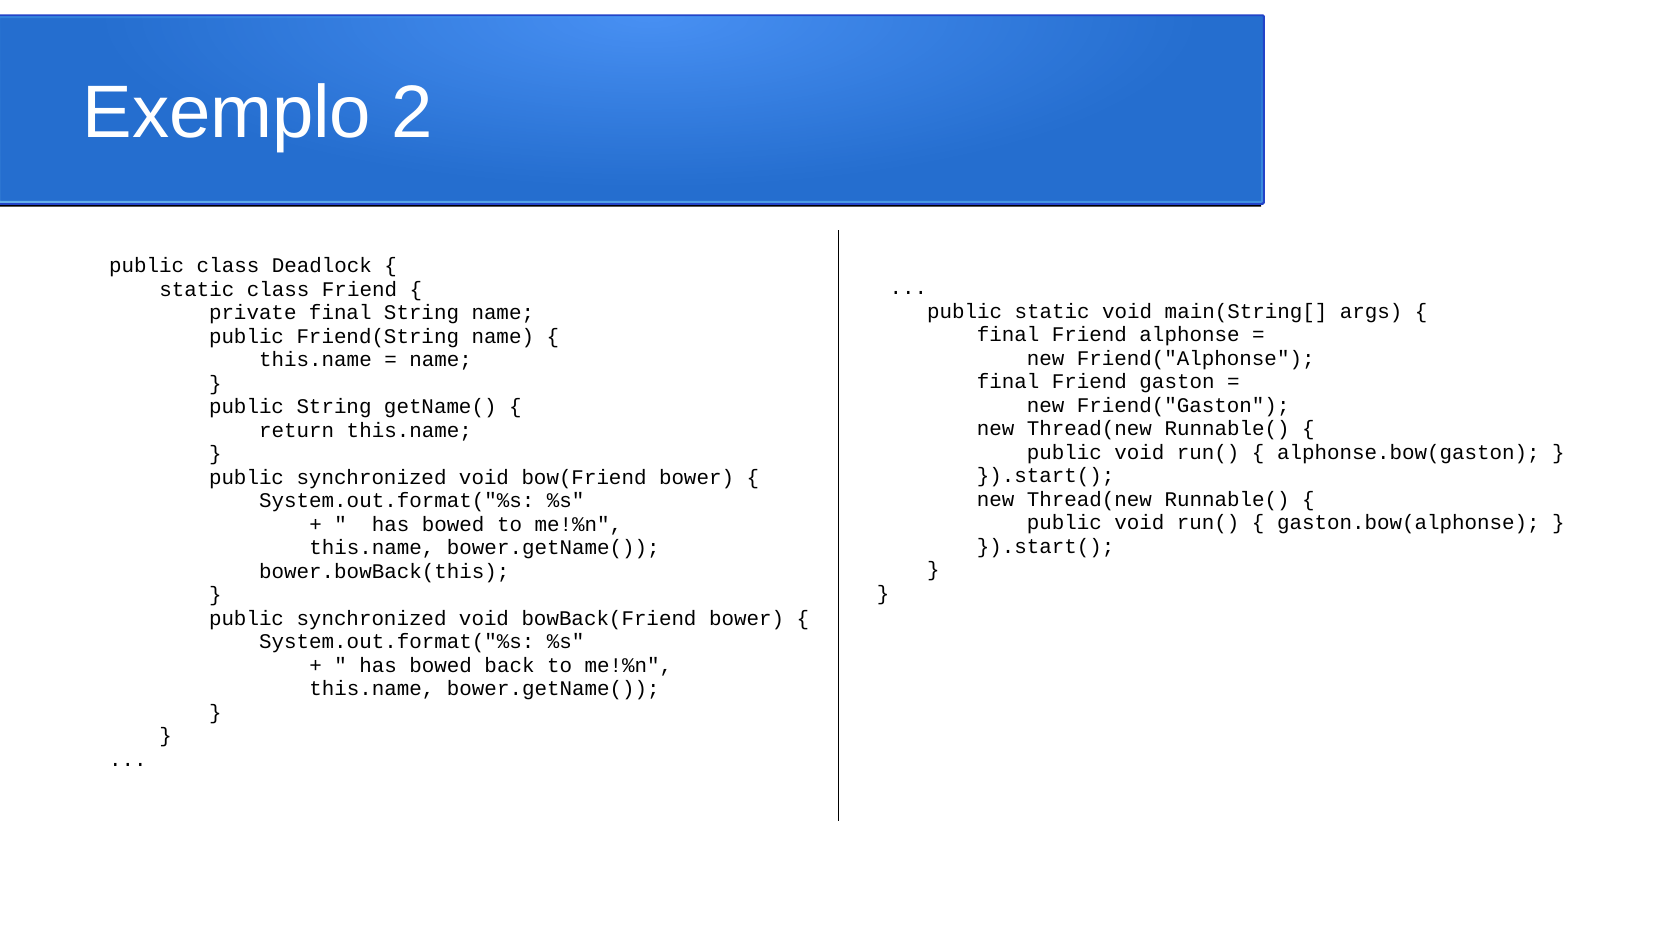

# Exemplo 2
public class Deadlock {
 static class Friend {
 private final String name;
 public Friend(String name) {
 this.name = name;
 }
 public String getName() {
 return this.name;
 }
 public synchronized void bow(Friend bower) {
 System.out.format("%s: %s"
 + " has bowed to me!%n",
 this.name, bower.getName());
 bower.bowBack(this);
 }
 public synchronized void bowBack(Friend bower) {
 System.out.format("%s: %s"
 + " has bowed back to me!%n",
 this.name, bower.getName());
 }
 }
...
 ...
 public static void main(String[] args) {
 final Friend alphonse =
 new Friend("Alphonse");
 final Friend gaston =
 new Friend("Gaston");
 new Thread(new Runnable() {
 public void run() { alphonse.bow(gaston); }
 }).start();
 new Thread(new Runnable() {
 public void run() { gaston.bow(alphonse); }
 }).start();
 }
}